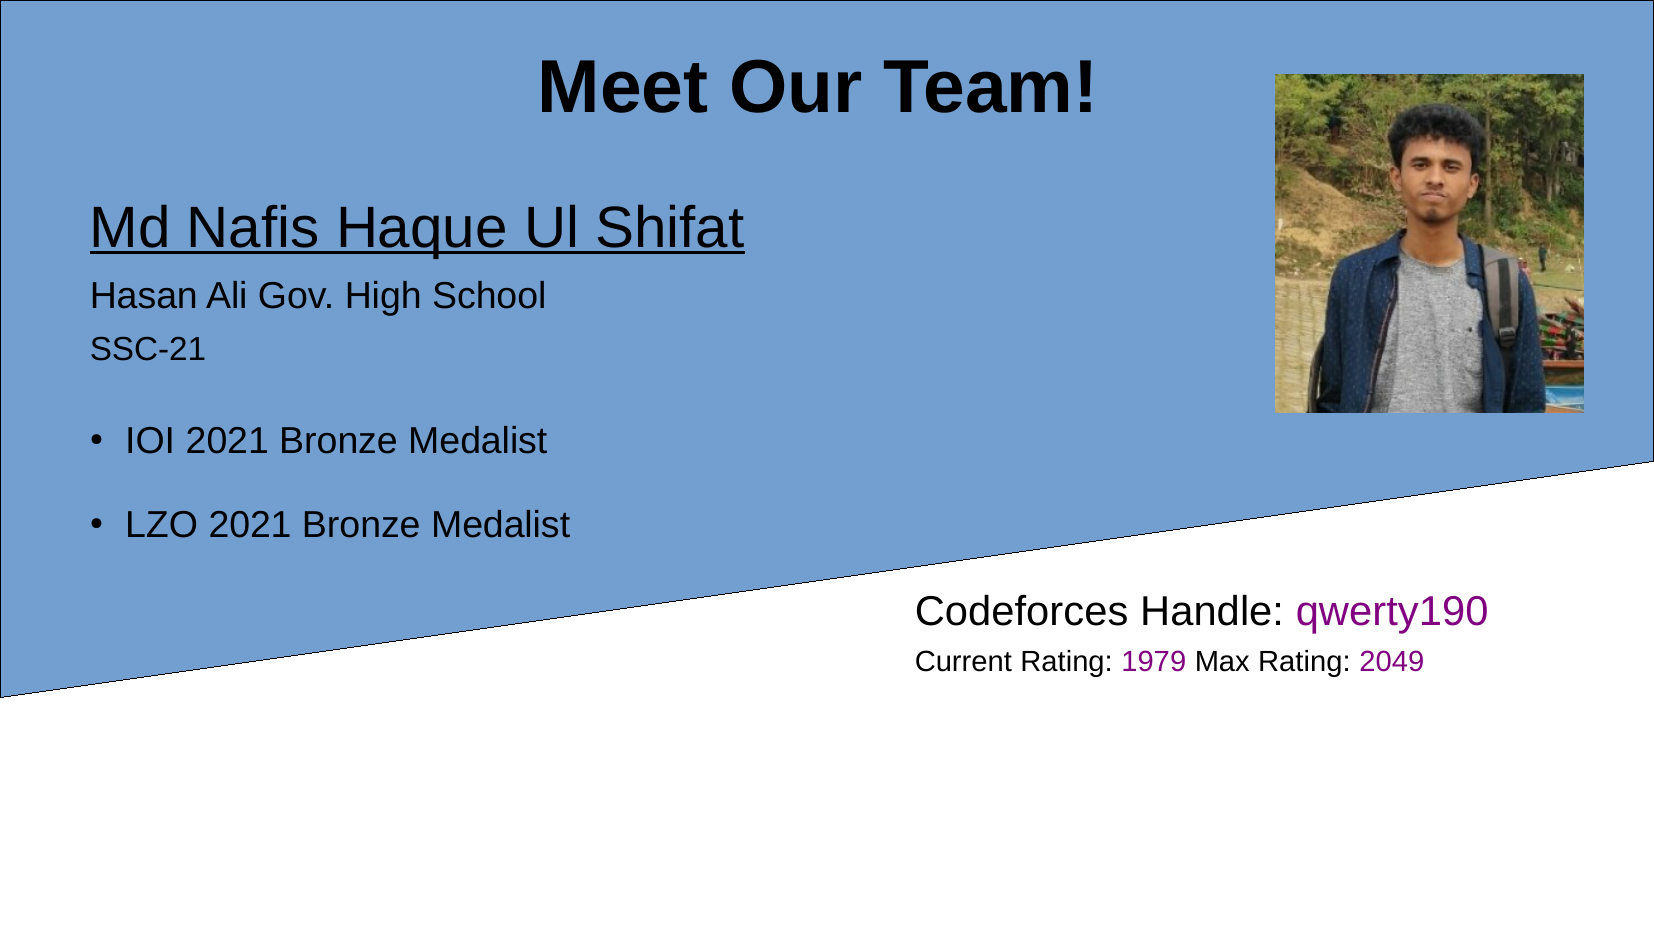

Meet Our Team!
Md Nafis Haque Ul Shifat
Hasan Ali Gov. High School
SSC-21
IOI 2021 Bronze Medalist
LZO 2021 Bronze Medalist
Codeforces Handle: qwerty190
Current Rating: 1979 Max Rating: 2049